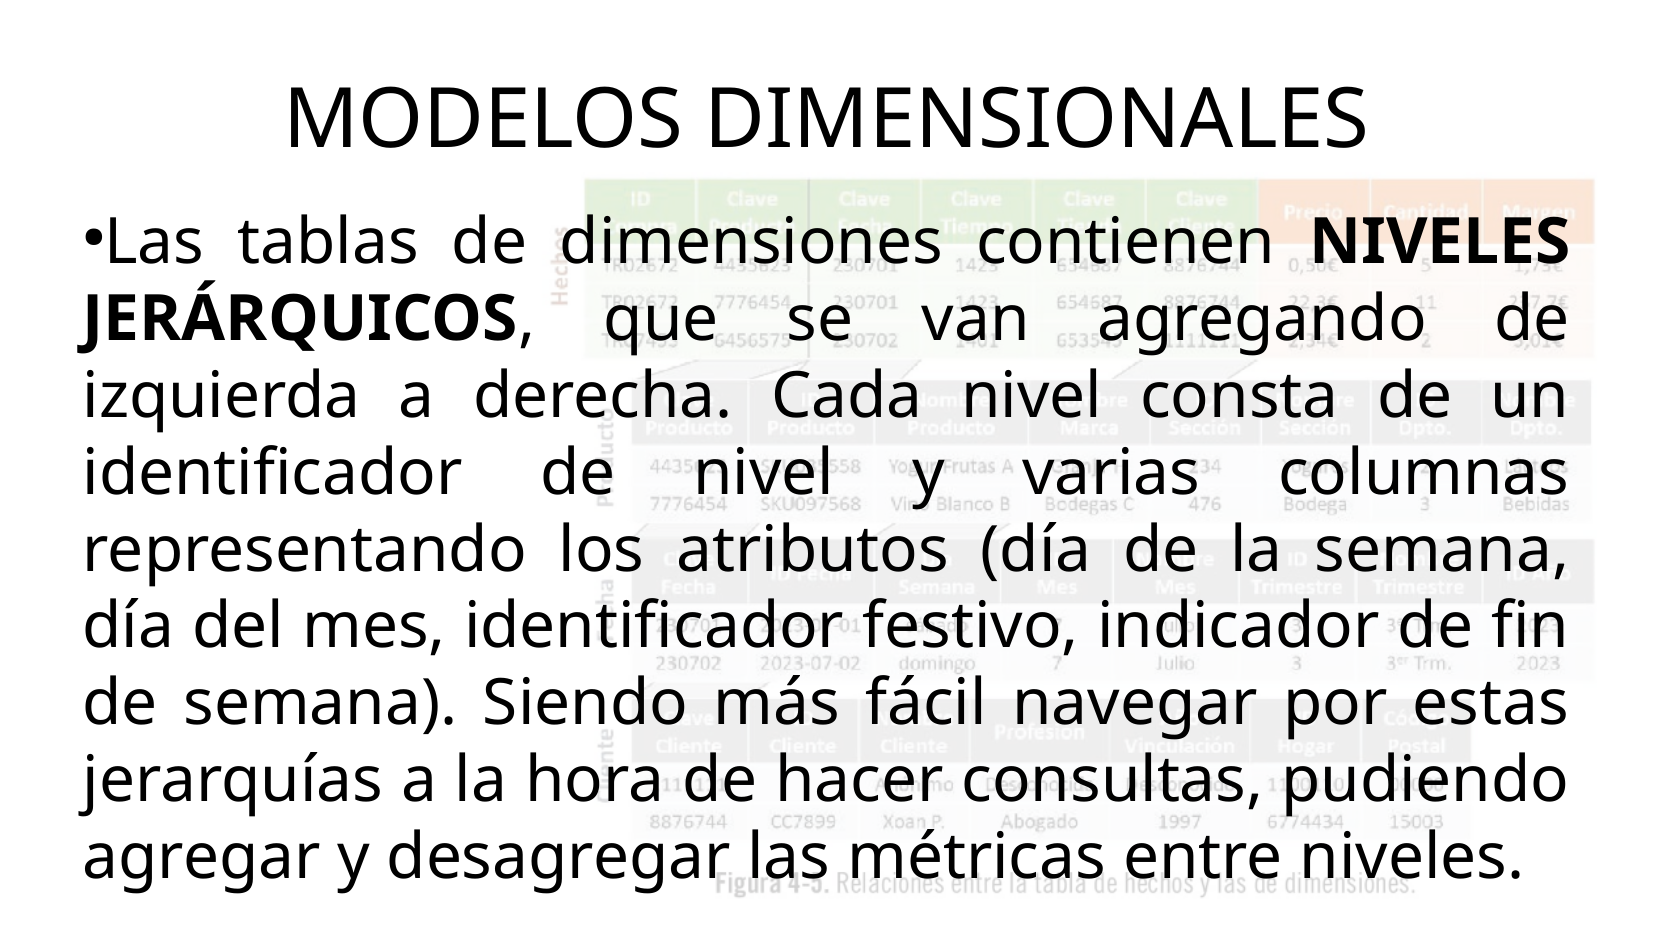

# MODELOS DIMENSIONALES
Las tablas de dimensiones contienen NIVELES JERÁRQUICOS, que se van agregando de izquierda a derecha. Cada nivel consta de un identificador de nivel y varias columnas representando los atributos (día de la semana, día del mes, identificador festivo, indicador de fin de semana). Siendo más fácil navegar por estas jerarquías a la hora de hacer consultas, pudiendo agregar y desagregar las métricas entre niveles.